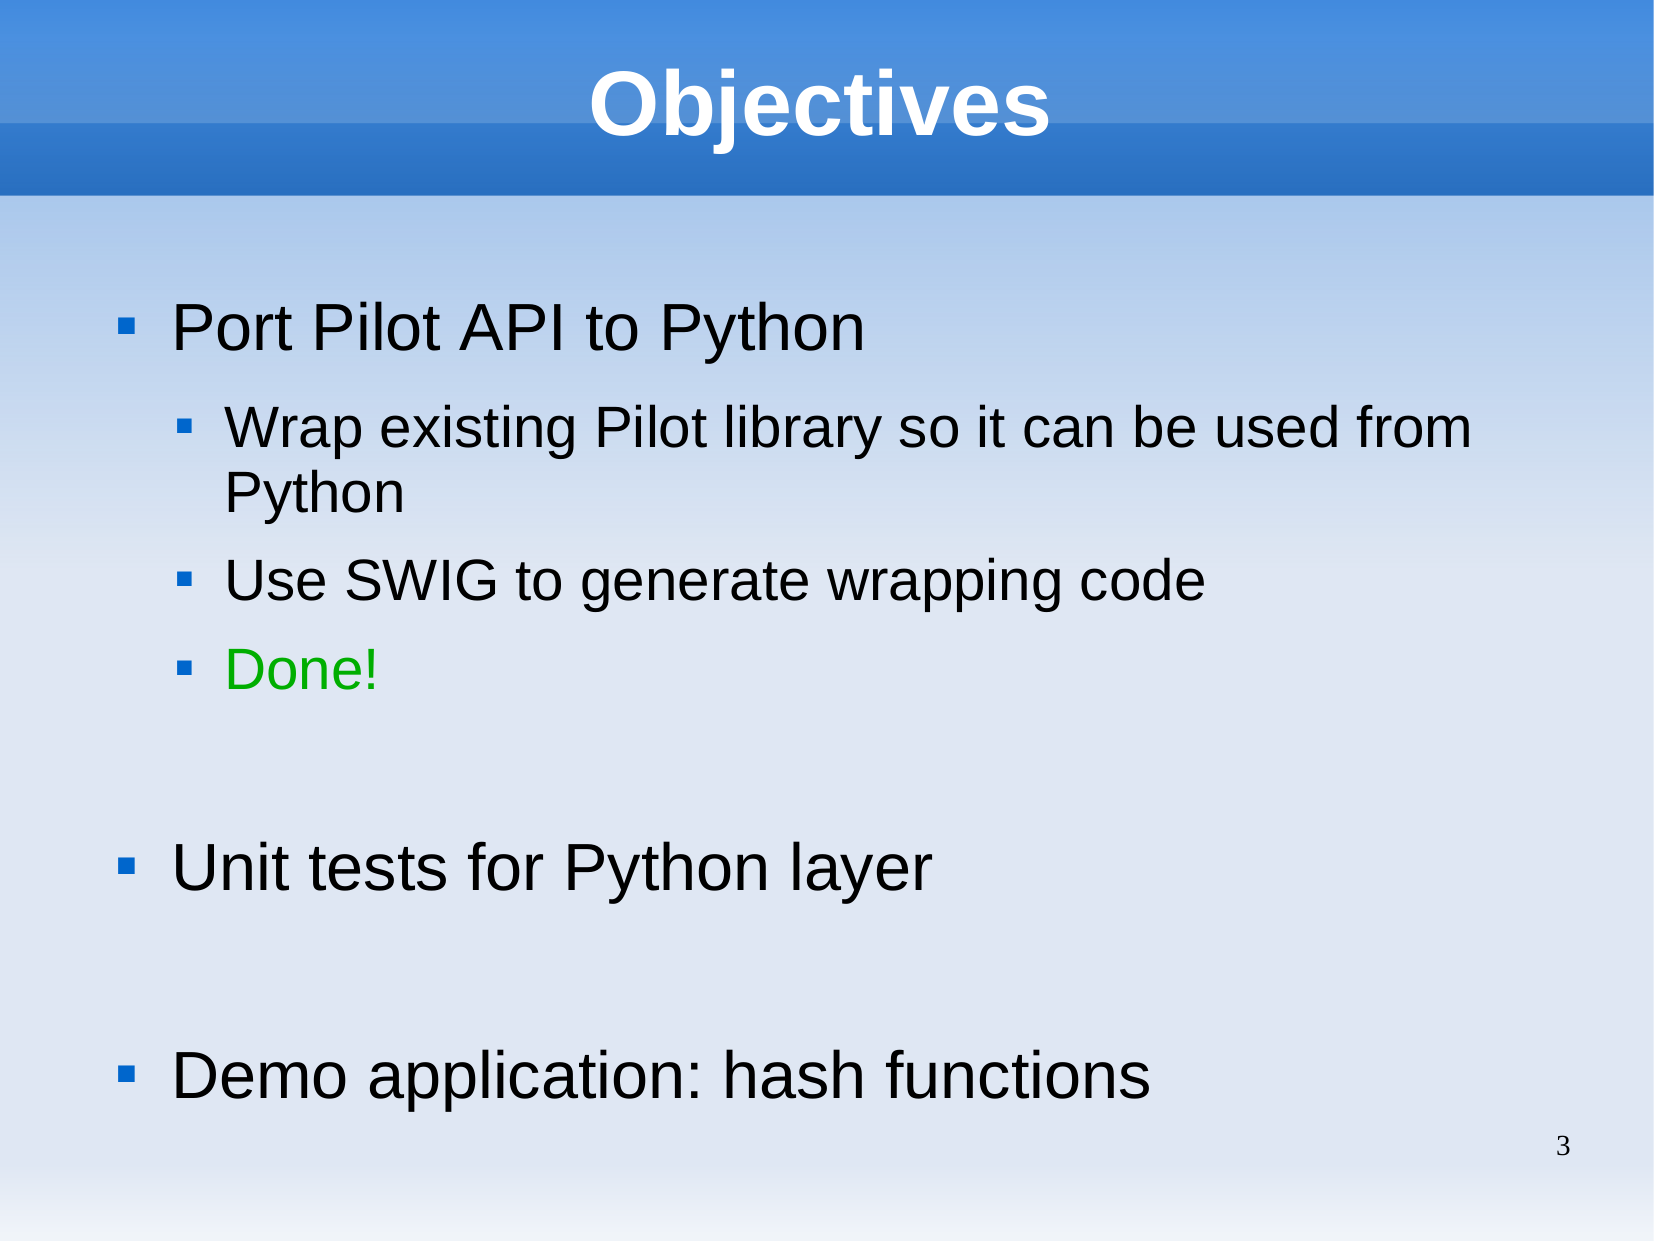

# Objectives
Port Pilot API to Python
Wrap existing Pilot library so it can be used from Python
Use SWIG to generate wrapping code
Done!
Unit tests for Python layer
Demo application: hash functions
3